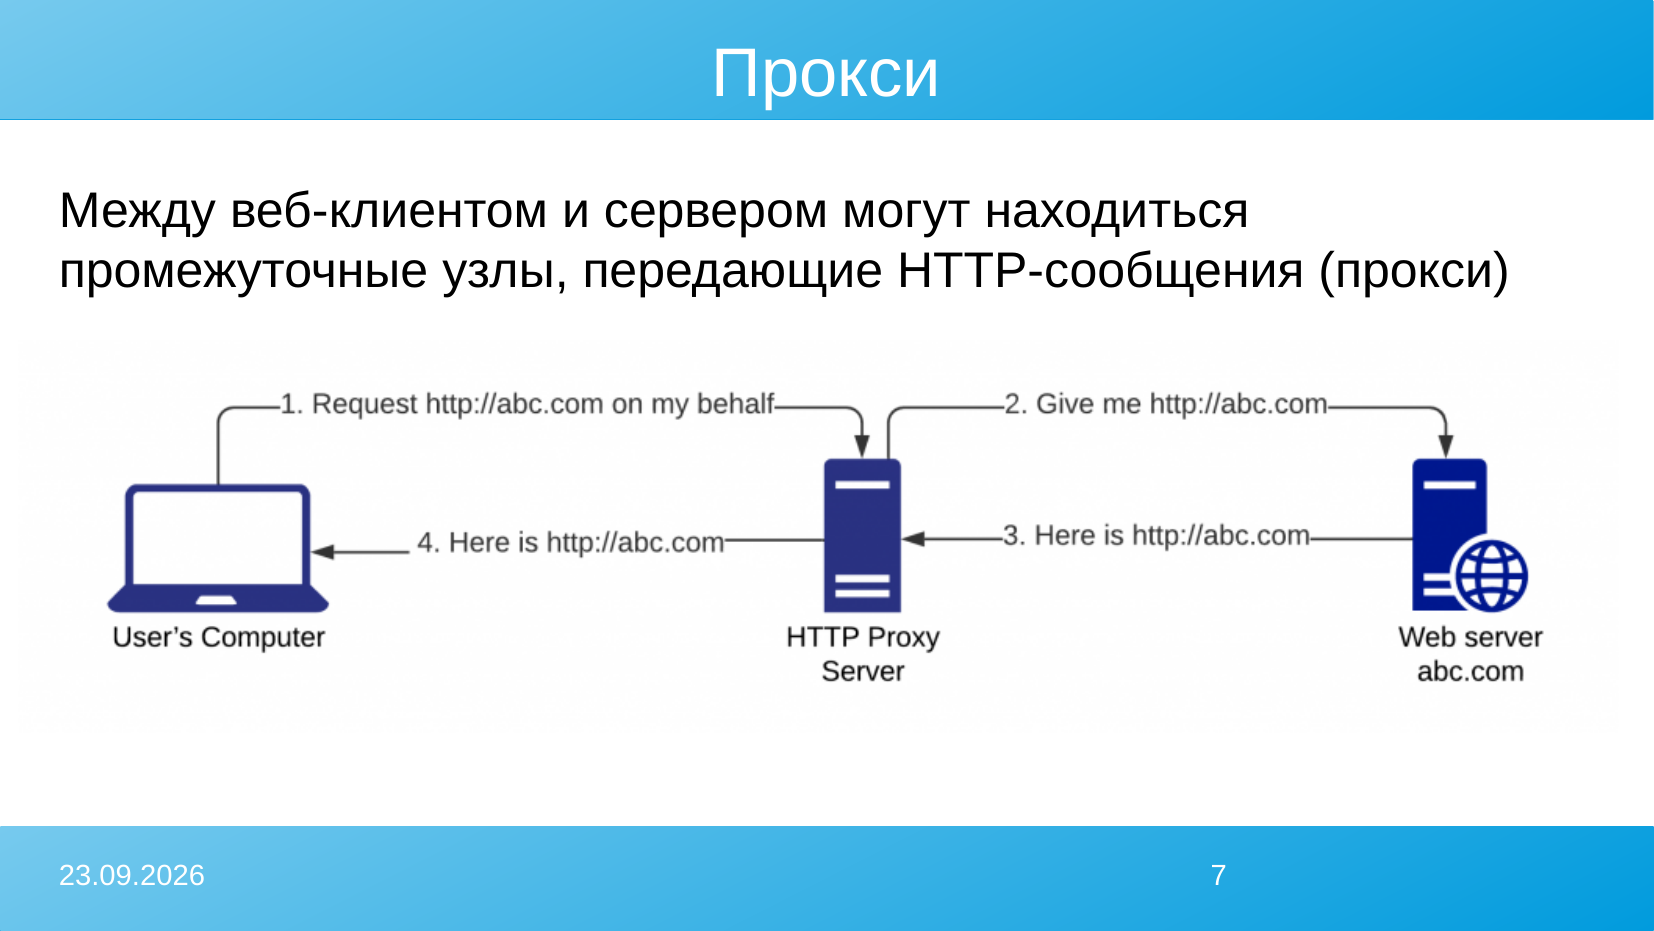

# Прокси
Между веб-клиентом и сервером могут находиться промежуточные узлы, передающие HTTP-сообщения (прокси)